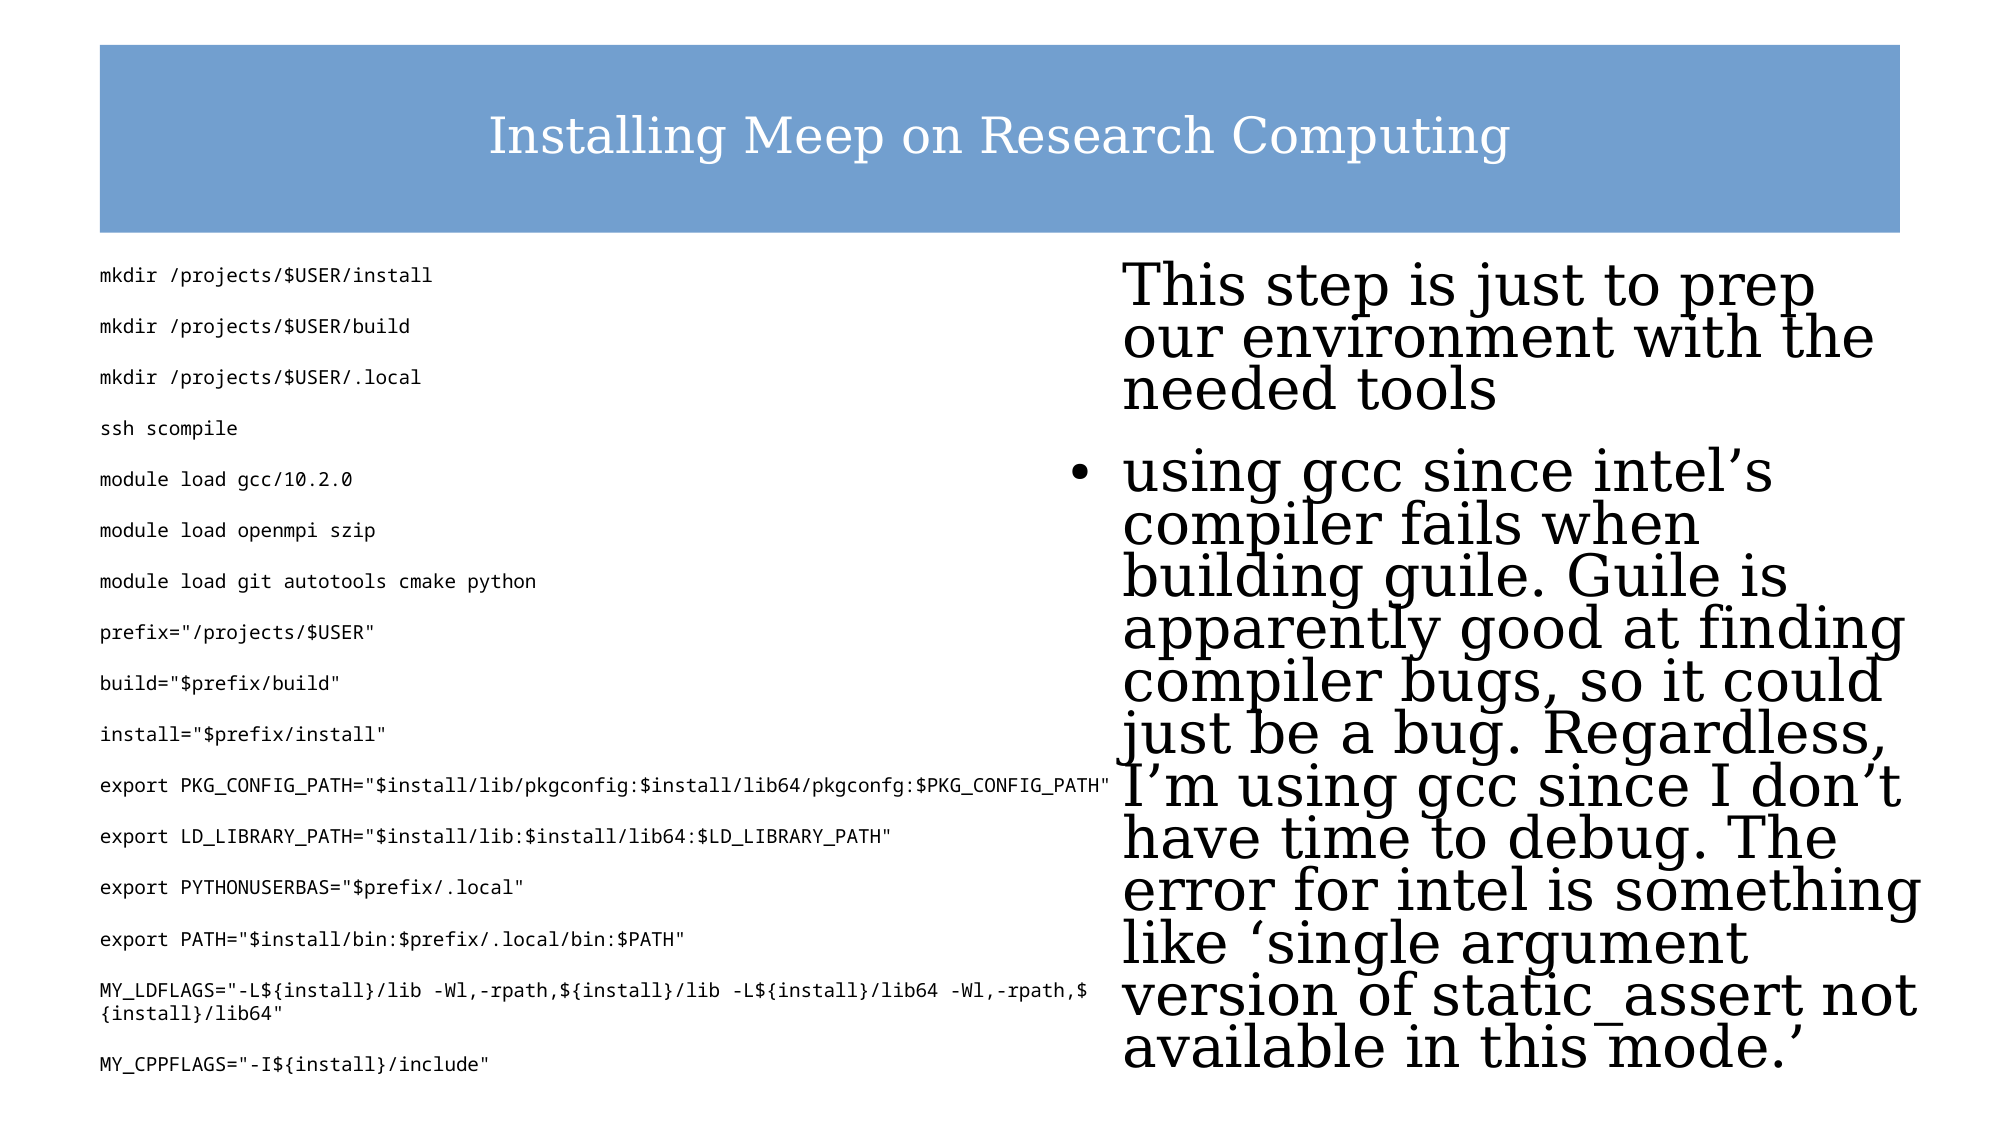

# Installing Meep on Research Computing
mkdir /projects/$USER/install
mkdir /projects/$USER/build
mkdir /projects/$USER/.local
ssh scompile
module load gcc/10.2.0
module load openmpi szip
module load git autotools cmake python
prefix="/projects/$USER"
build="$prefix/build"
install="$prefix/install"
export PKG_CONFIG_PATH="$install/lib/pkgconfig:$install/lib64/pkgconfg:$PKG_CONFIG_PATH"
export LD_LIBRARY_PATH="$install/lib:$install/lib64:$LD_LIBRARY_PATH"
export PYTHONUSERBAS="$prefix/.local"
export PATH="$install/bin:$prefix/.local/bin:$PATH"
MY_LDFLAGS="-L${install}/lib -Wl,-rpath,${install}/lib -L${install}/lib64 -Wl,-rpath,${install}/lib64"
MY_CPPFLAGS="-I${install}/include"
This step is just to prep our environment with the needed tools
using gcc since intel’s compiler fails when building guile. Guile is apparently good at finding compiler bugs, so it could just be a bug. Regardless, I’m using gcc since I don’t have time to debug. The error for intel is something like ‘single argument version of static_assert not available in this mode.’